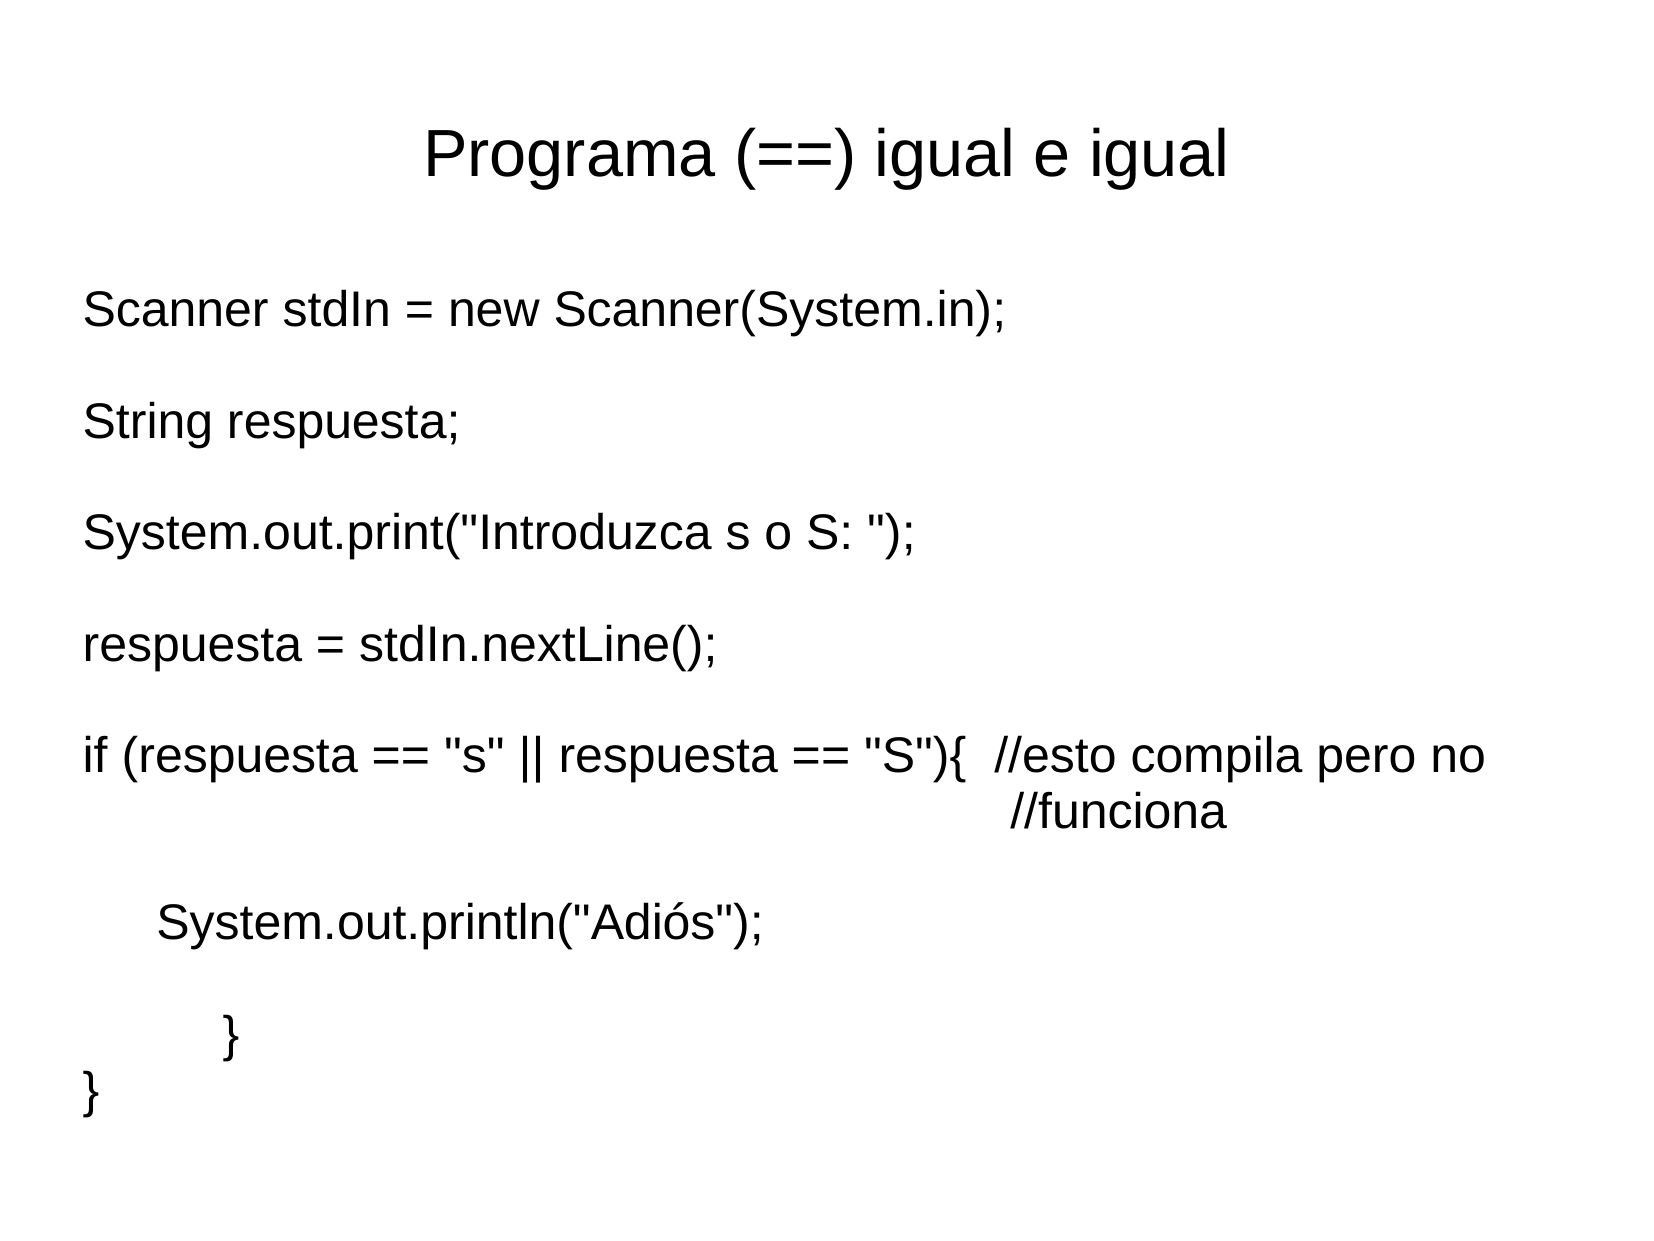

# Programa (==) igual e igual
Scanner stdIn = new Scanner(System.in);
String respuesta;
System.out.print("Introduzca s o S: ");
respuesta = stdIn.nextLine();
if (respuesta == "s" || respuesta == "S"){ //esto compila pero no 													 //funciona
 	System.out.println("Adiós");
 }
}